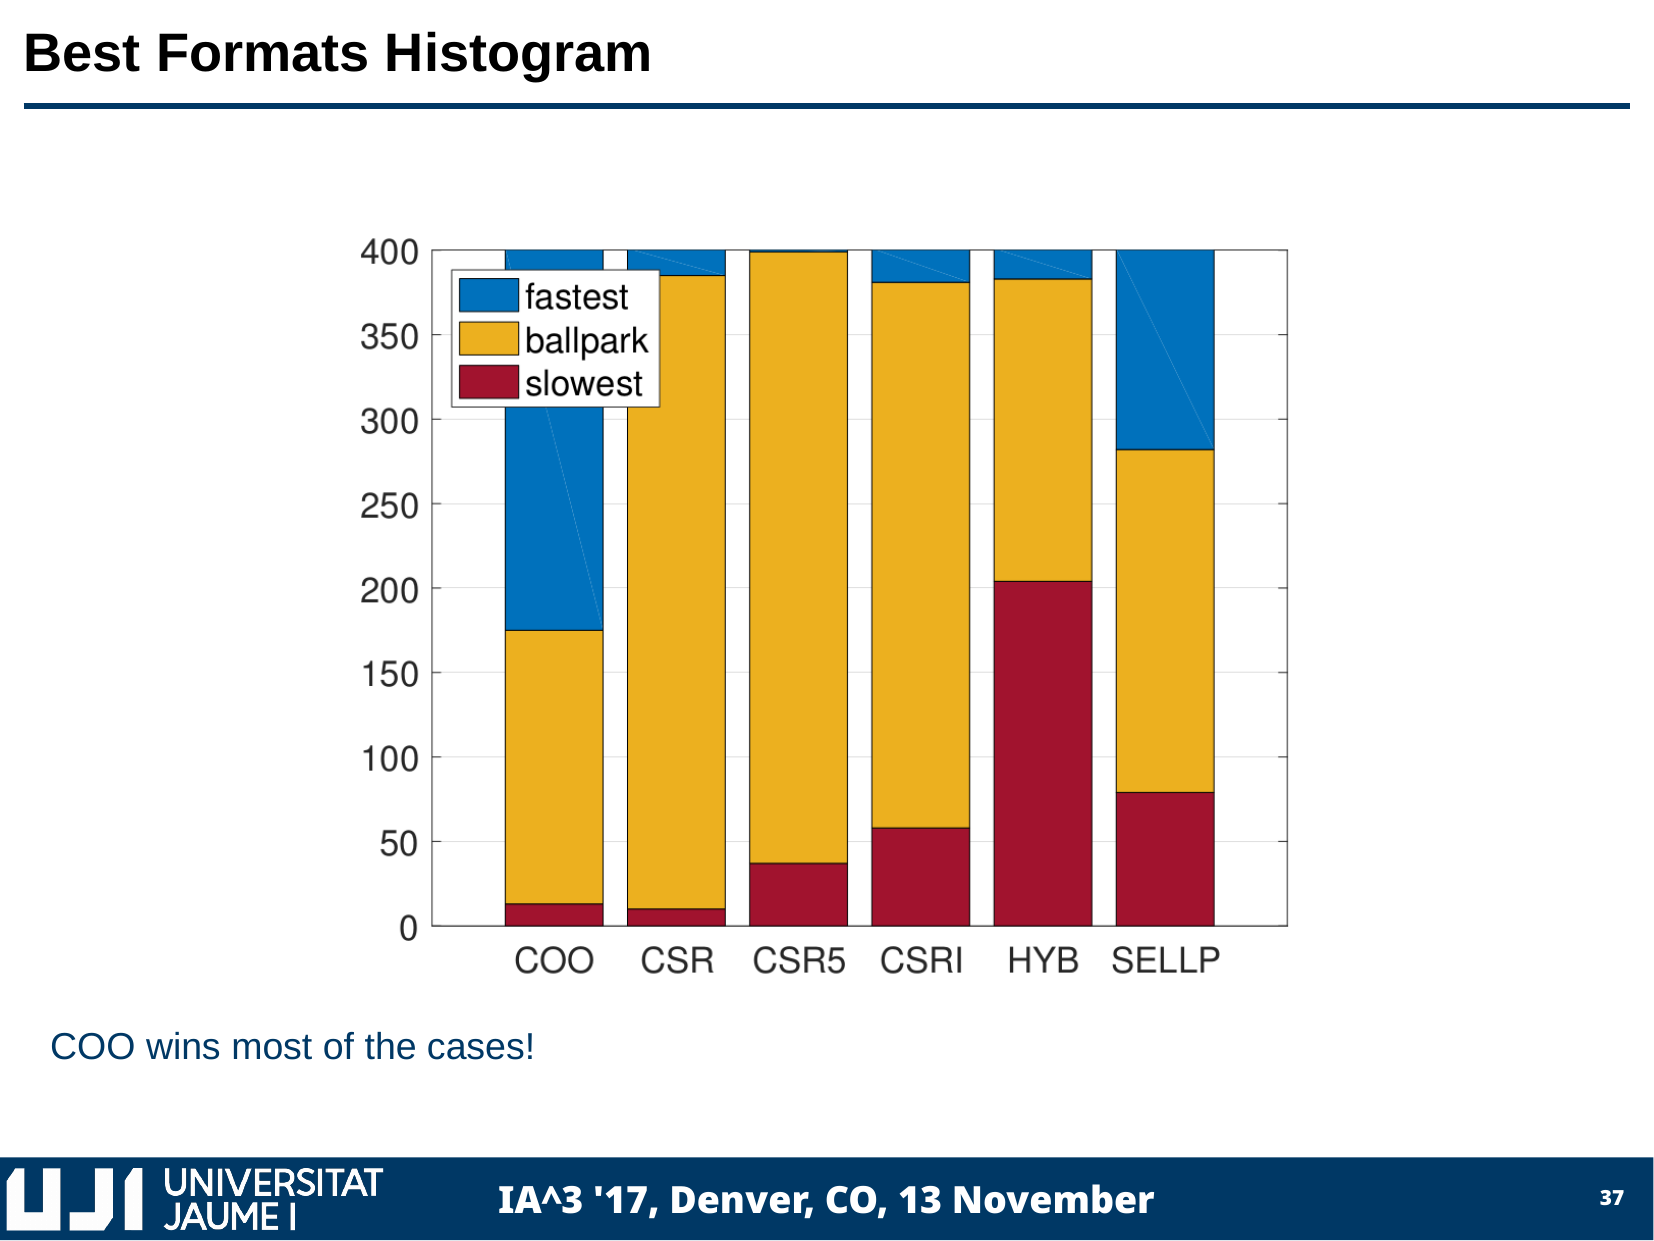

# Best Formats Histogram
COO wins most of the cases!
IA^3 '17, Denver, CO, 13 November
37